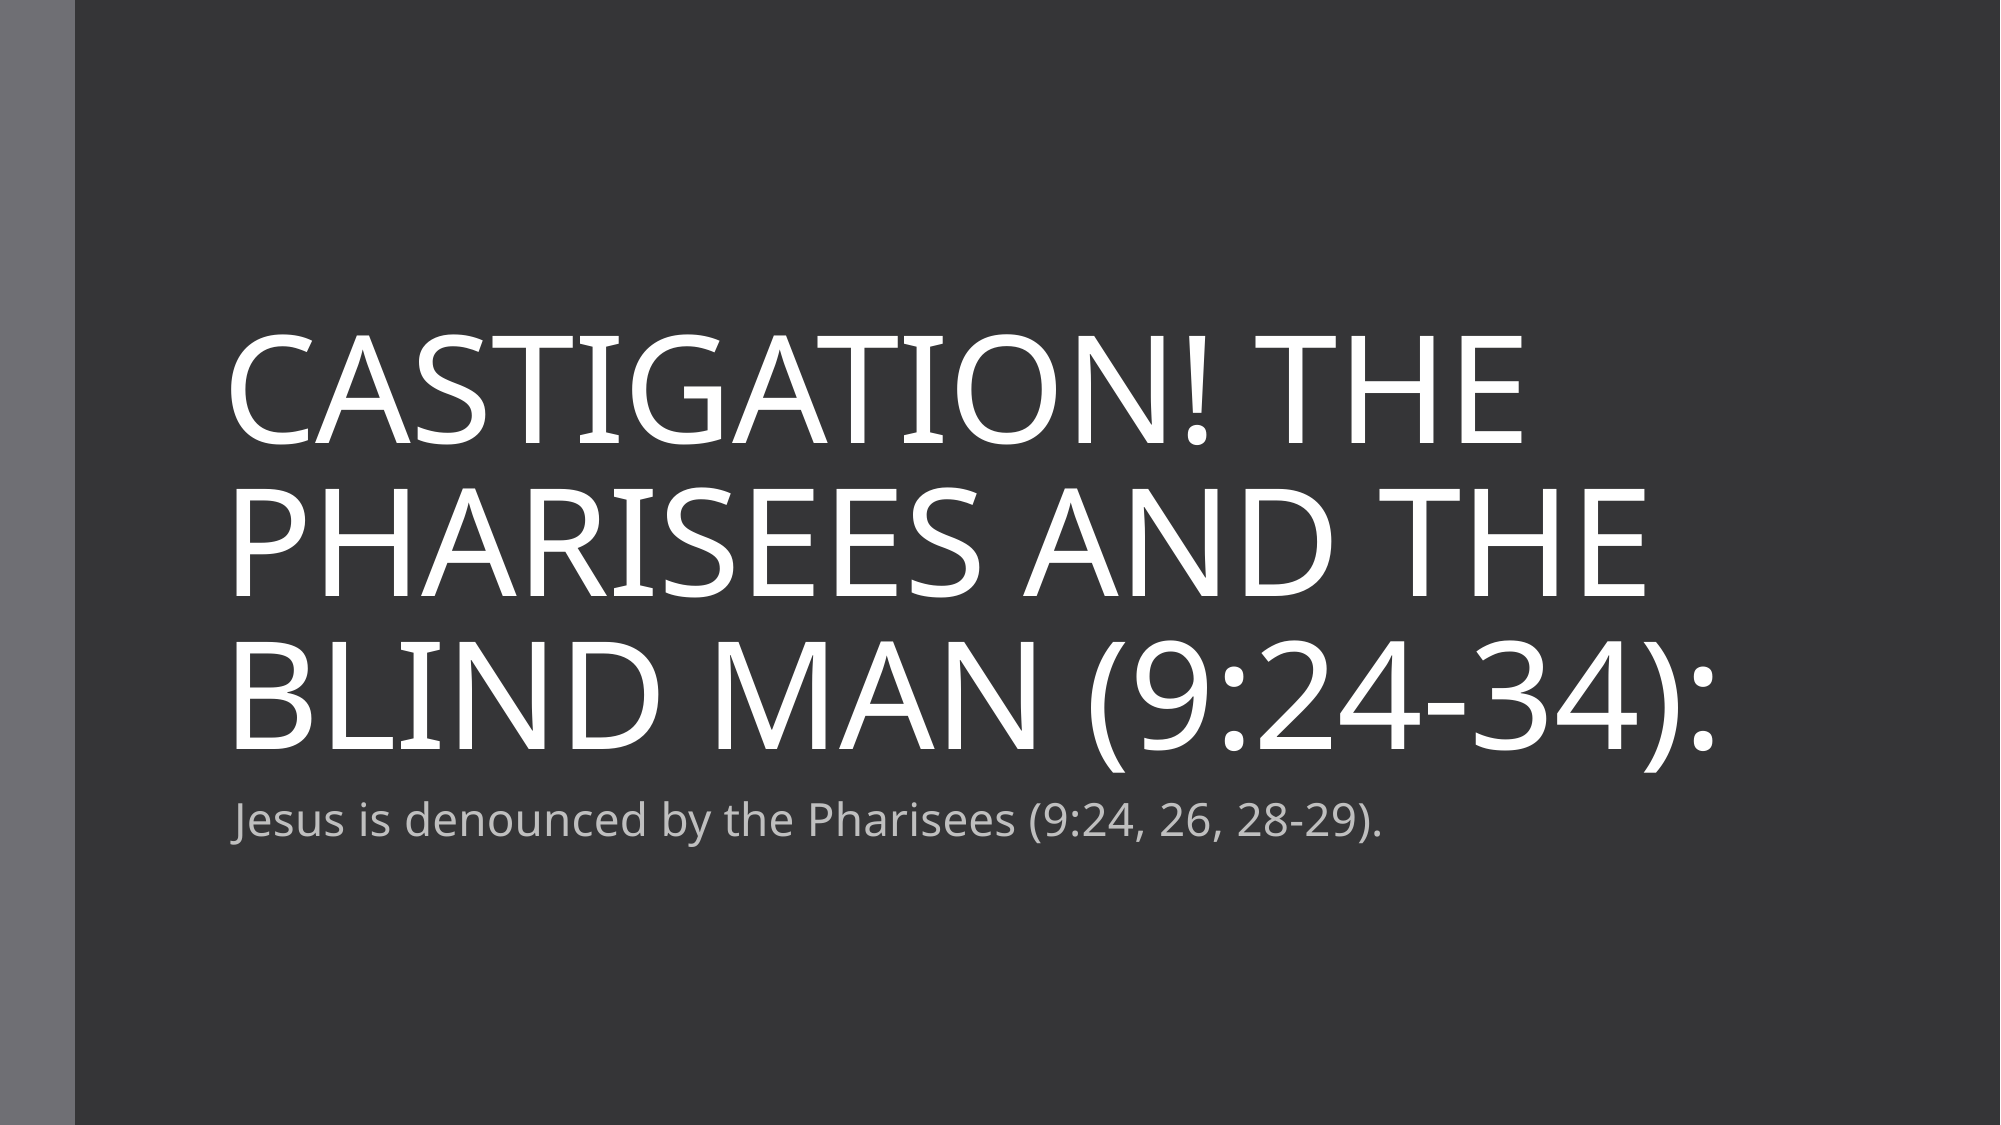

# CASTIGATION! THE PHARISEES AND THE BLIND MAN (9:24-34):
 Jesus is denounced by the Pharisees (9:24, 26, 28-29).